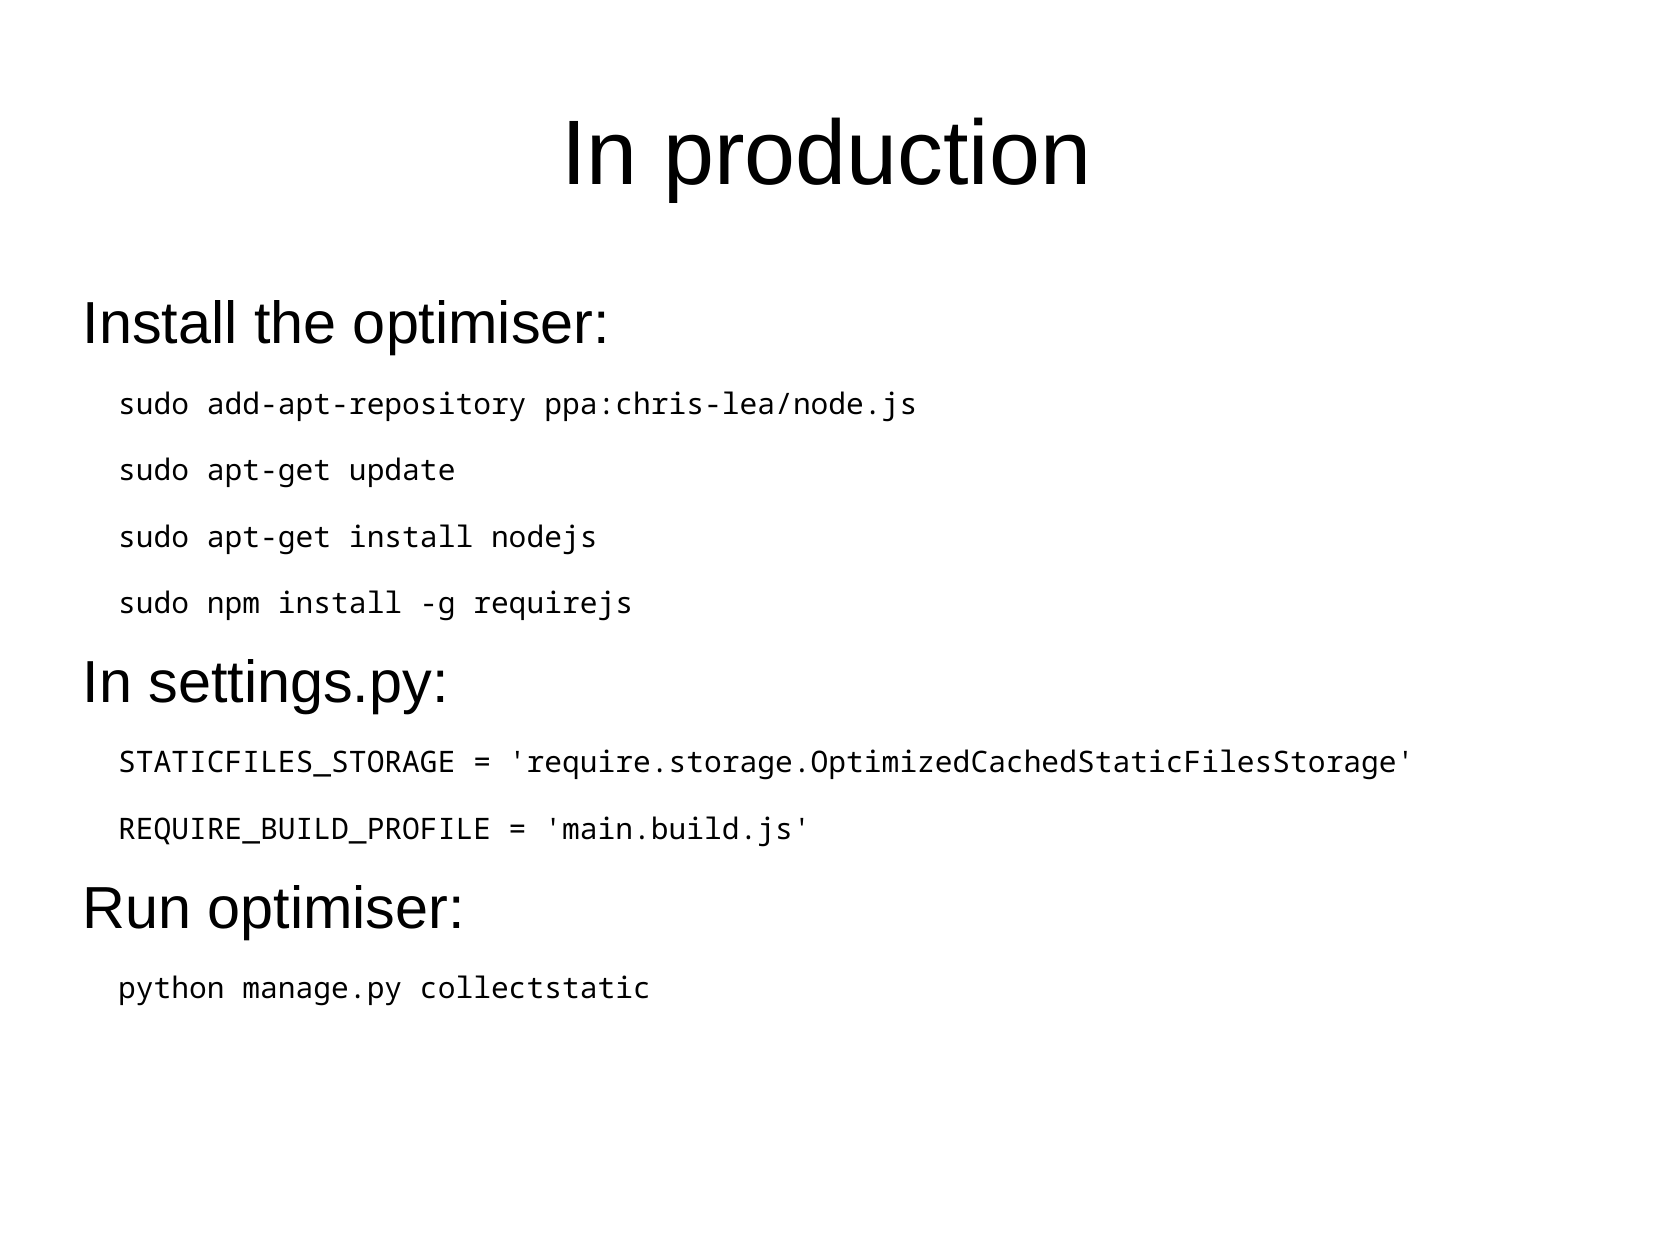

# In production
Install the optimiser:
 sudo add-apt-repository ppa:chris-lea/node.js
 sudo apt-get update
 sudo apt-get install nodejs
 sudo npm install -g requirejs
In settings.py:
 STATICFILES_STORAGE = 'require.storage.OptimizedCachedStaticFilesStorage'
 REQUIRE_BUILD_PROFILE = 'main.build.js'
Run optimiser:
 python manage.py collectstatic